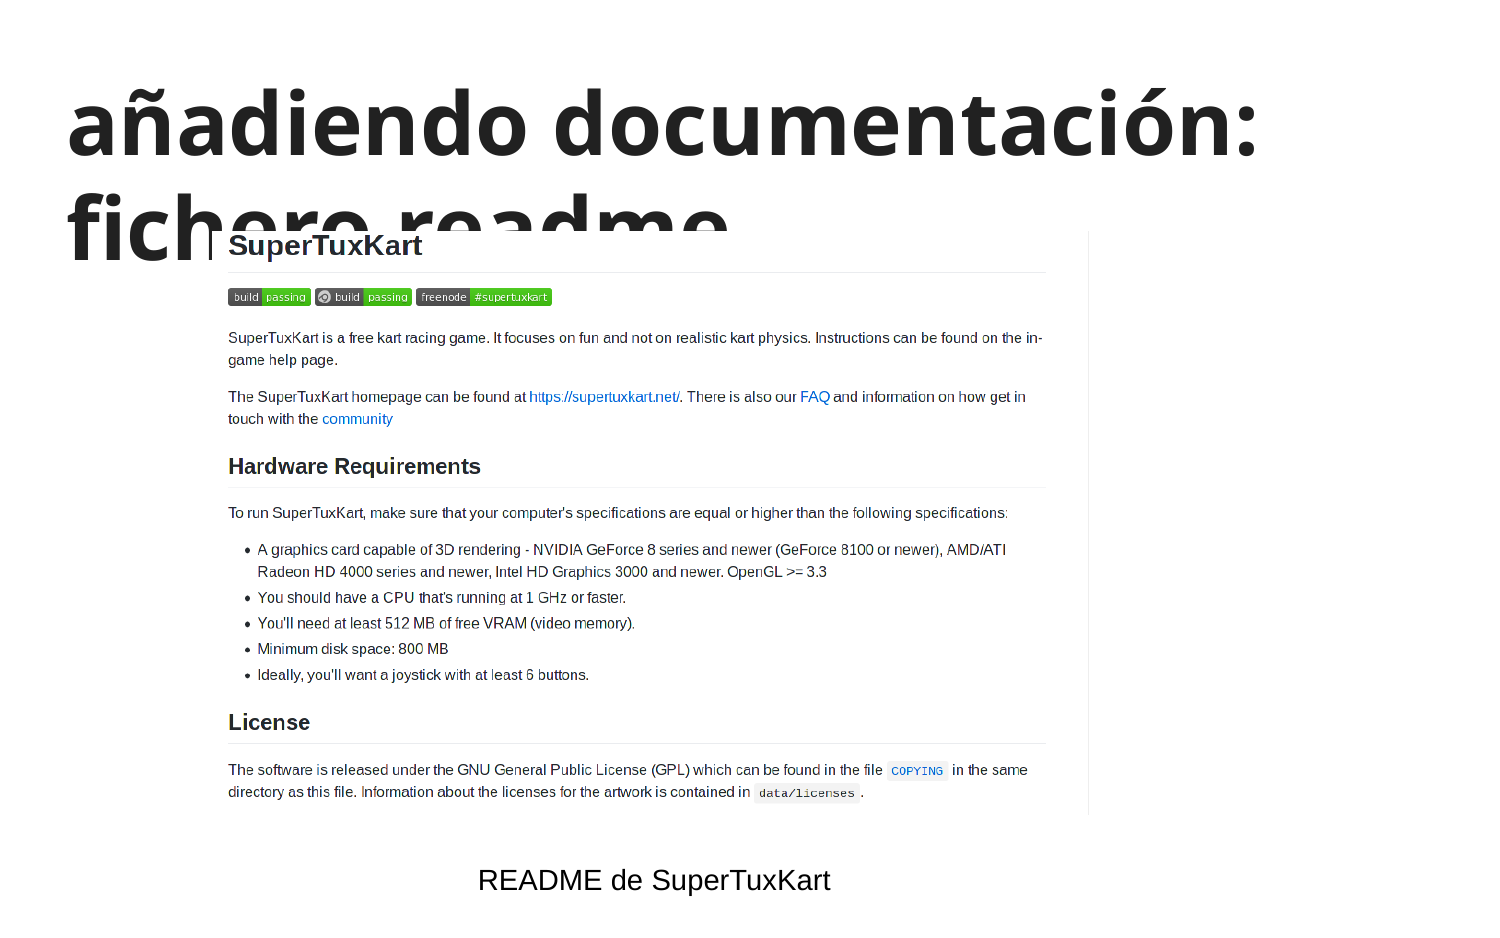

# añadiendo documentación: fichero readme
README de SuperTuxKart